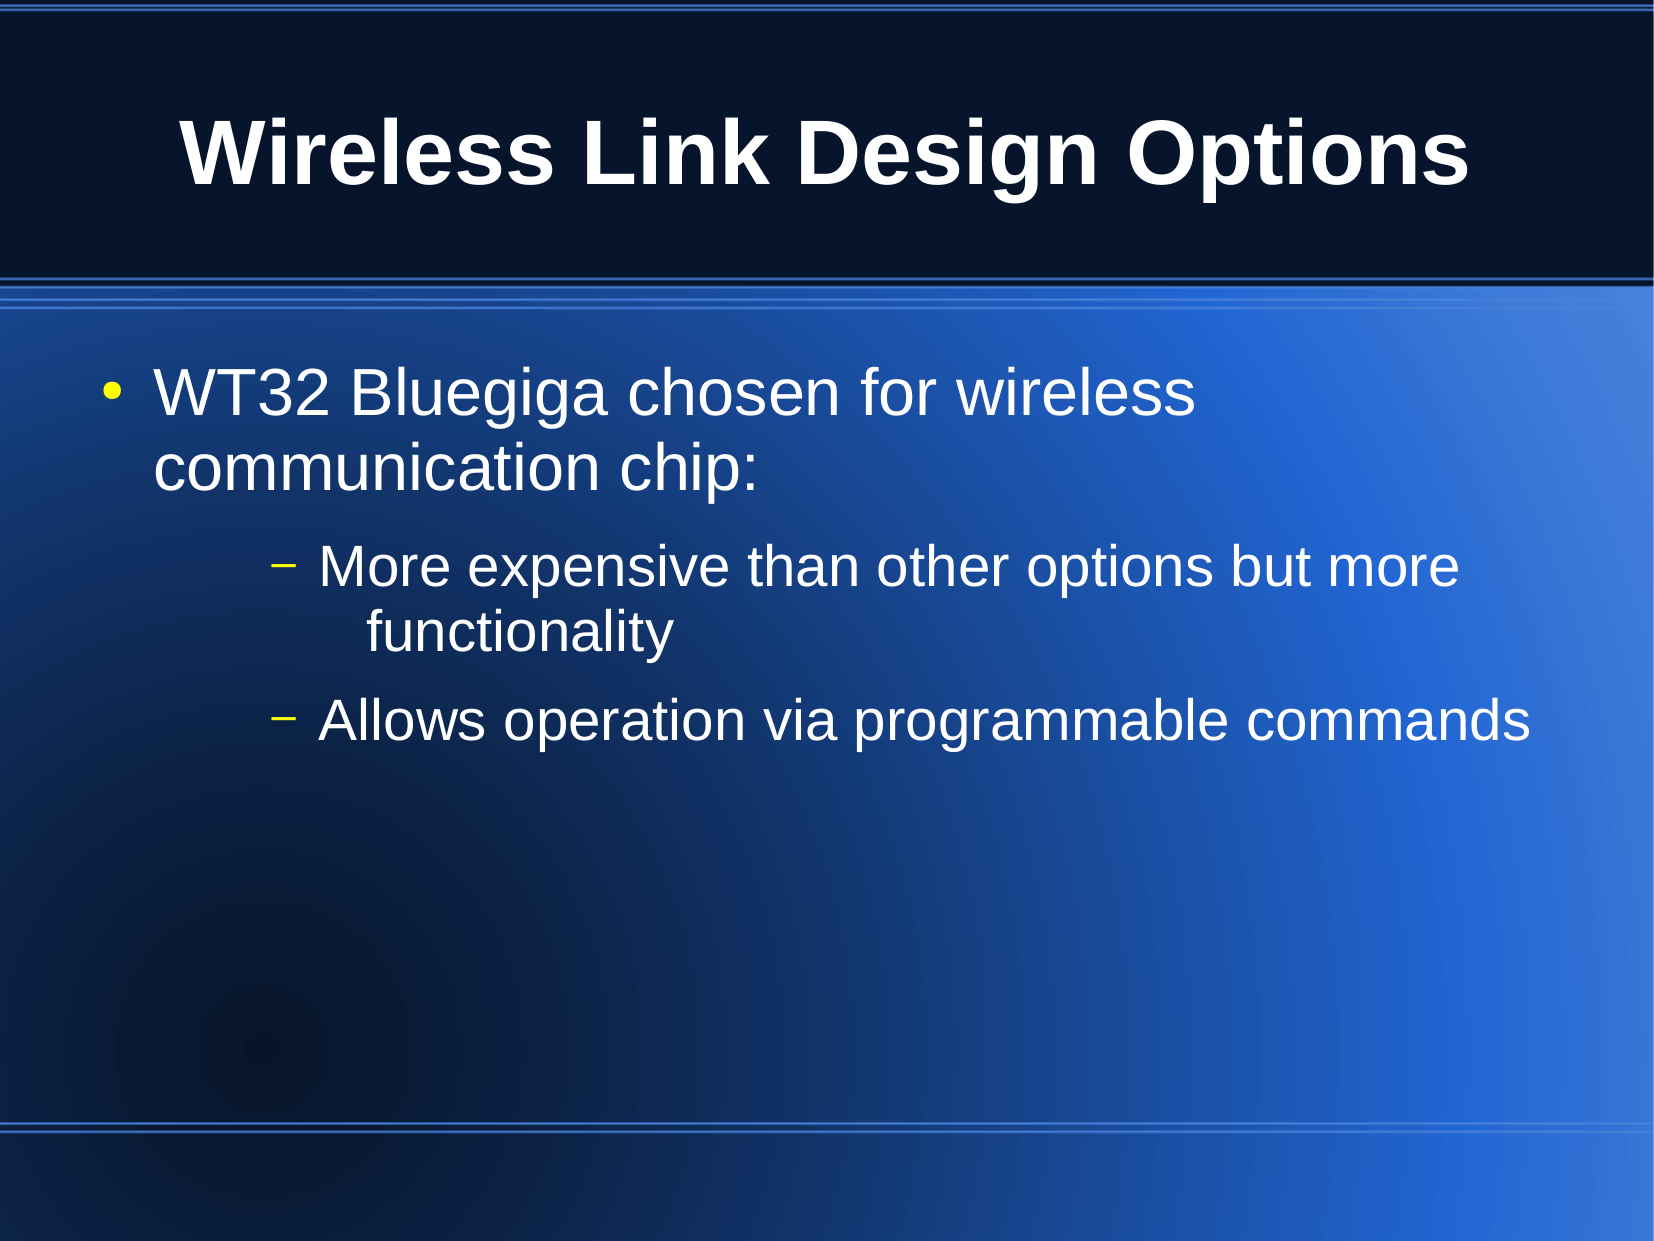

# Wireless Link Design Options
WT32 Bluegiga chosen for wireless communication chip:
More expensive than other options but more functionality
Allows operation via programmable commands